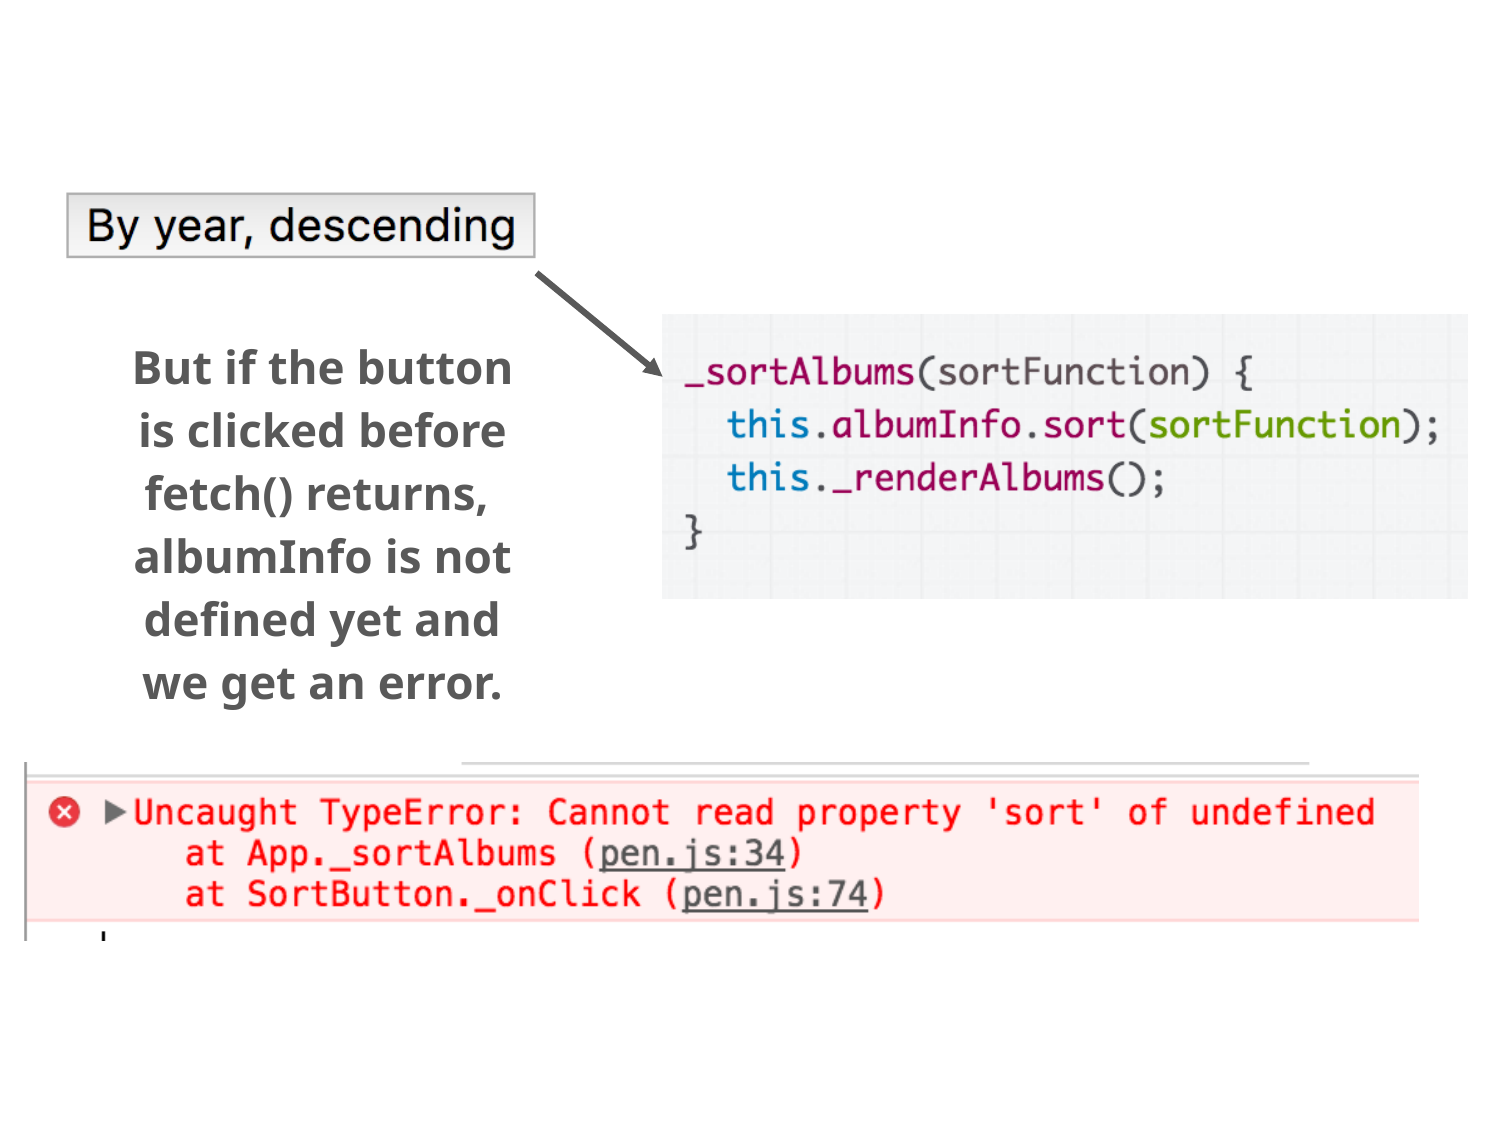

# But if the button is clicked before fetch() returns, albumInfo is not defined yet and we get an error.